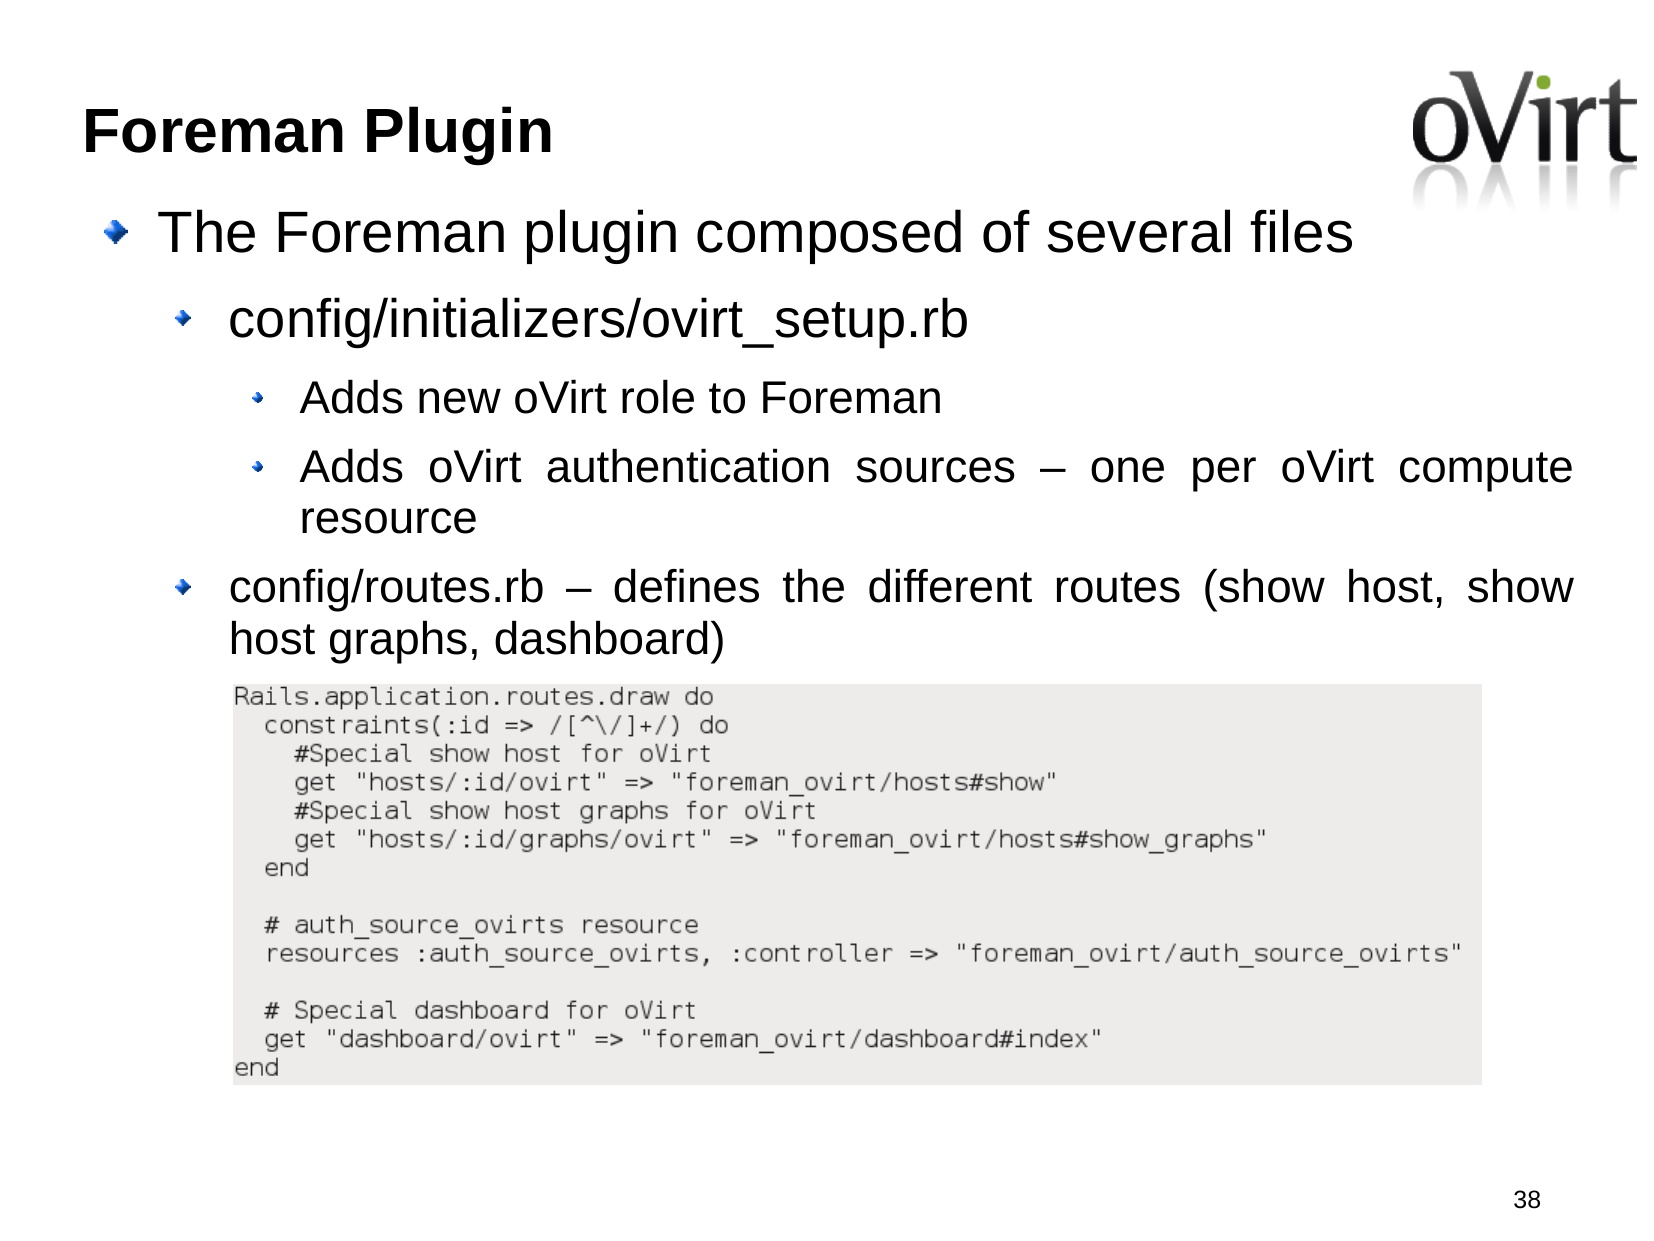

# Foreman Plugin
The Foreman plugin composed of several files
config/initializers/ovirt_setup.rb
Adds new oVirt role to Foreman
Adds oVirt authentication sources – one per oVirt compute resource
config/routes.rb – defines the different routes (show host, show host graphs, dashboard)